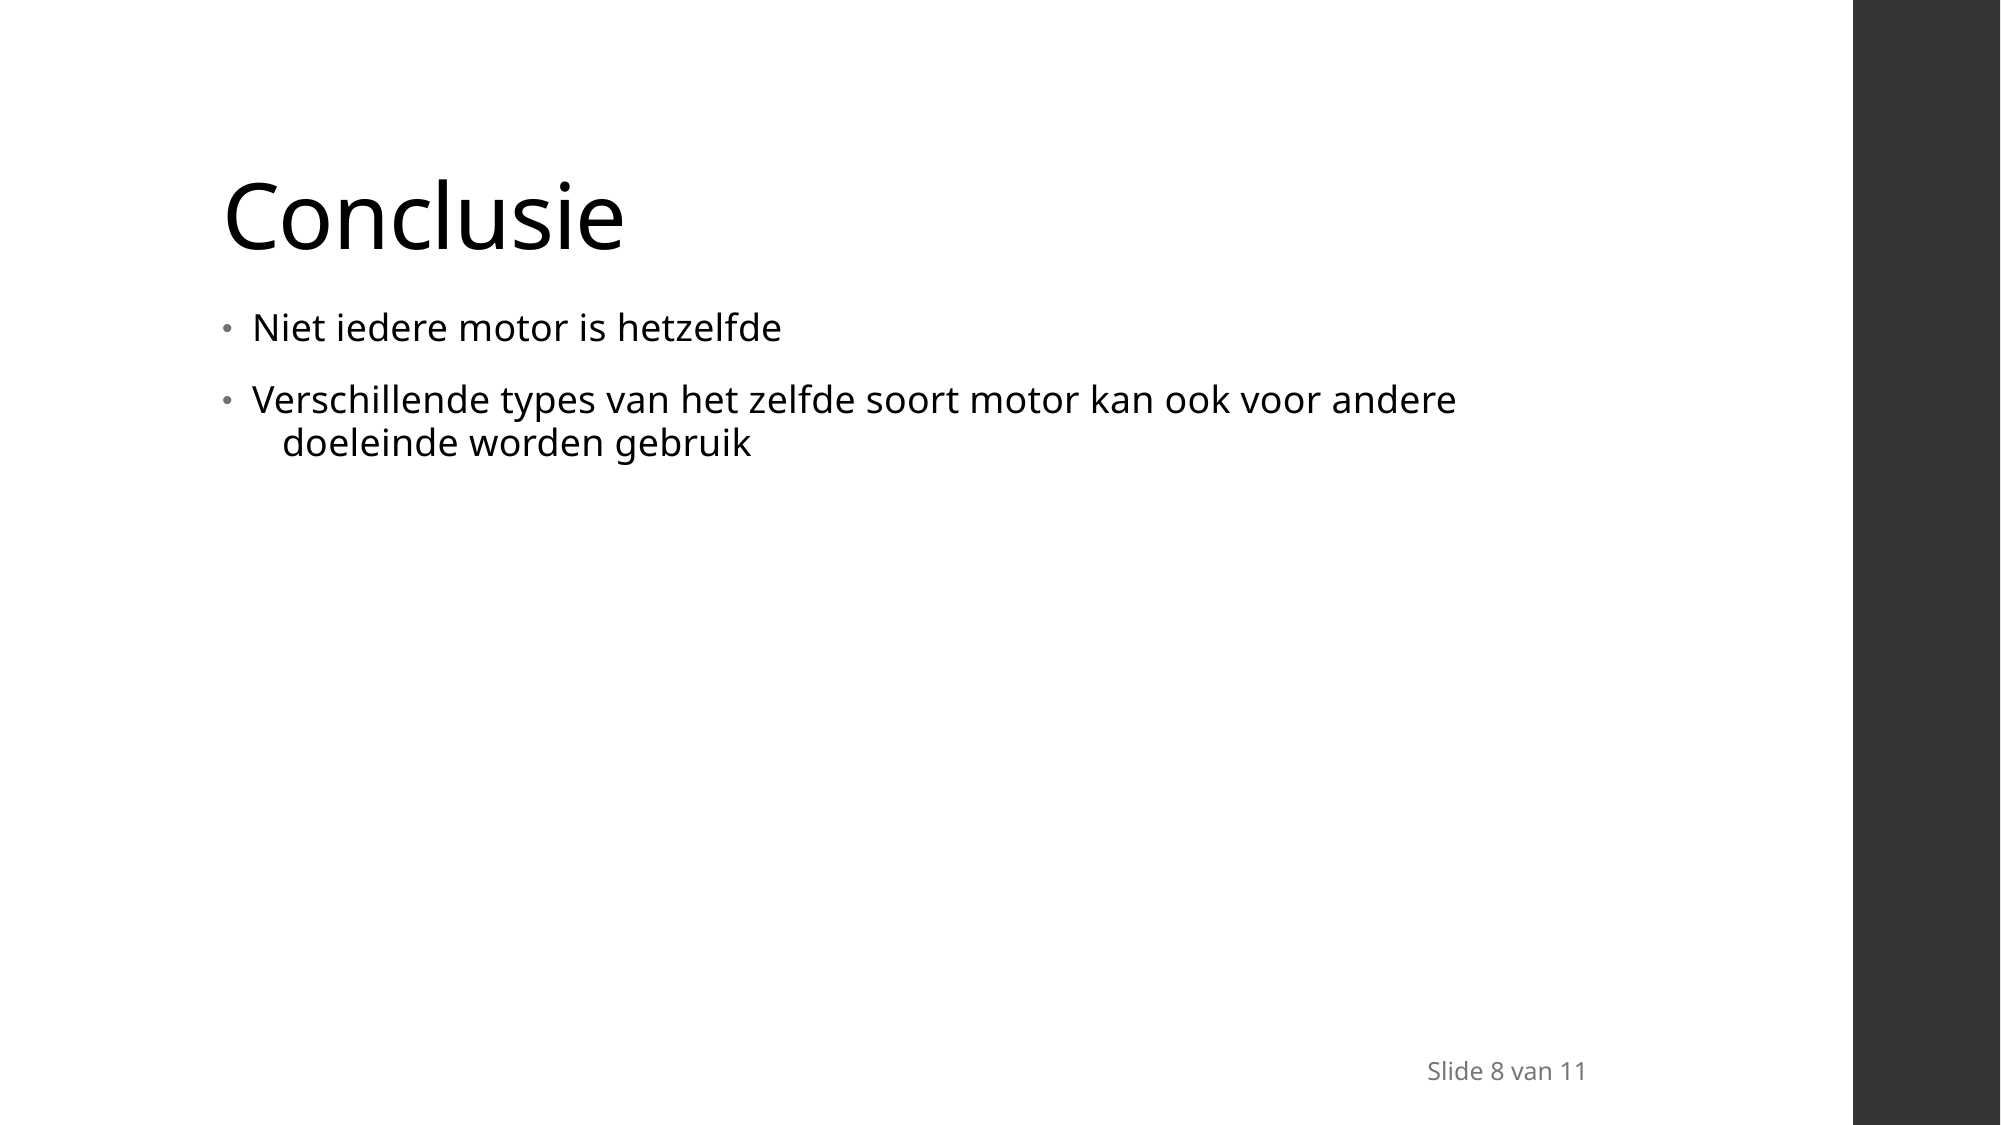

# Conclusie
Niet iedere motor is hetzelfde
Verschillende types van het zelfde soort motor kan ook voor andere doeleinde worden gebruik
Slide van 11